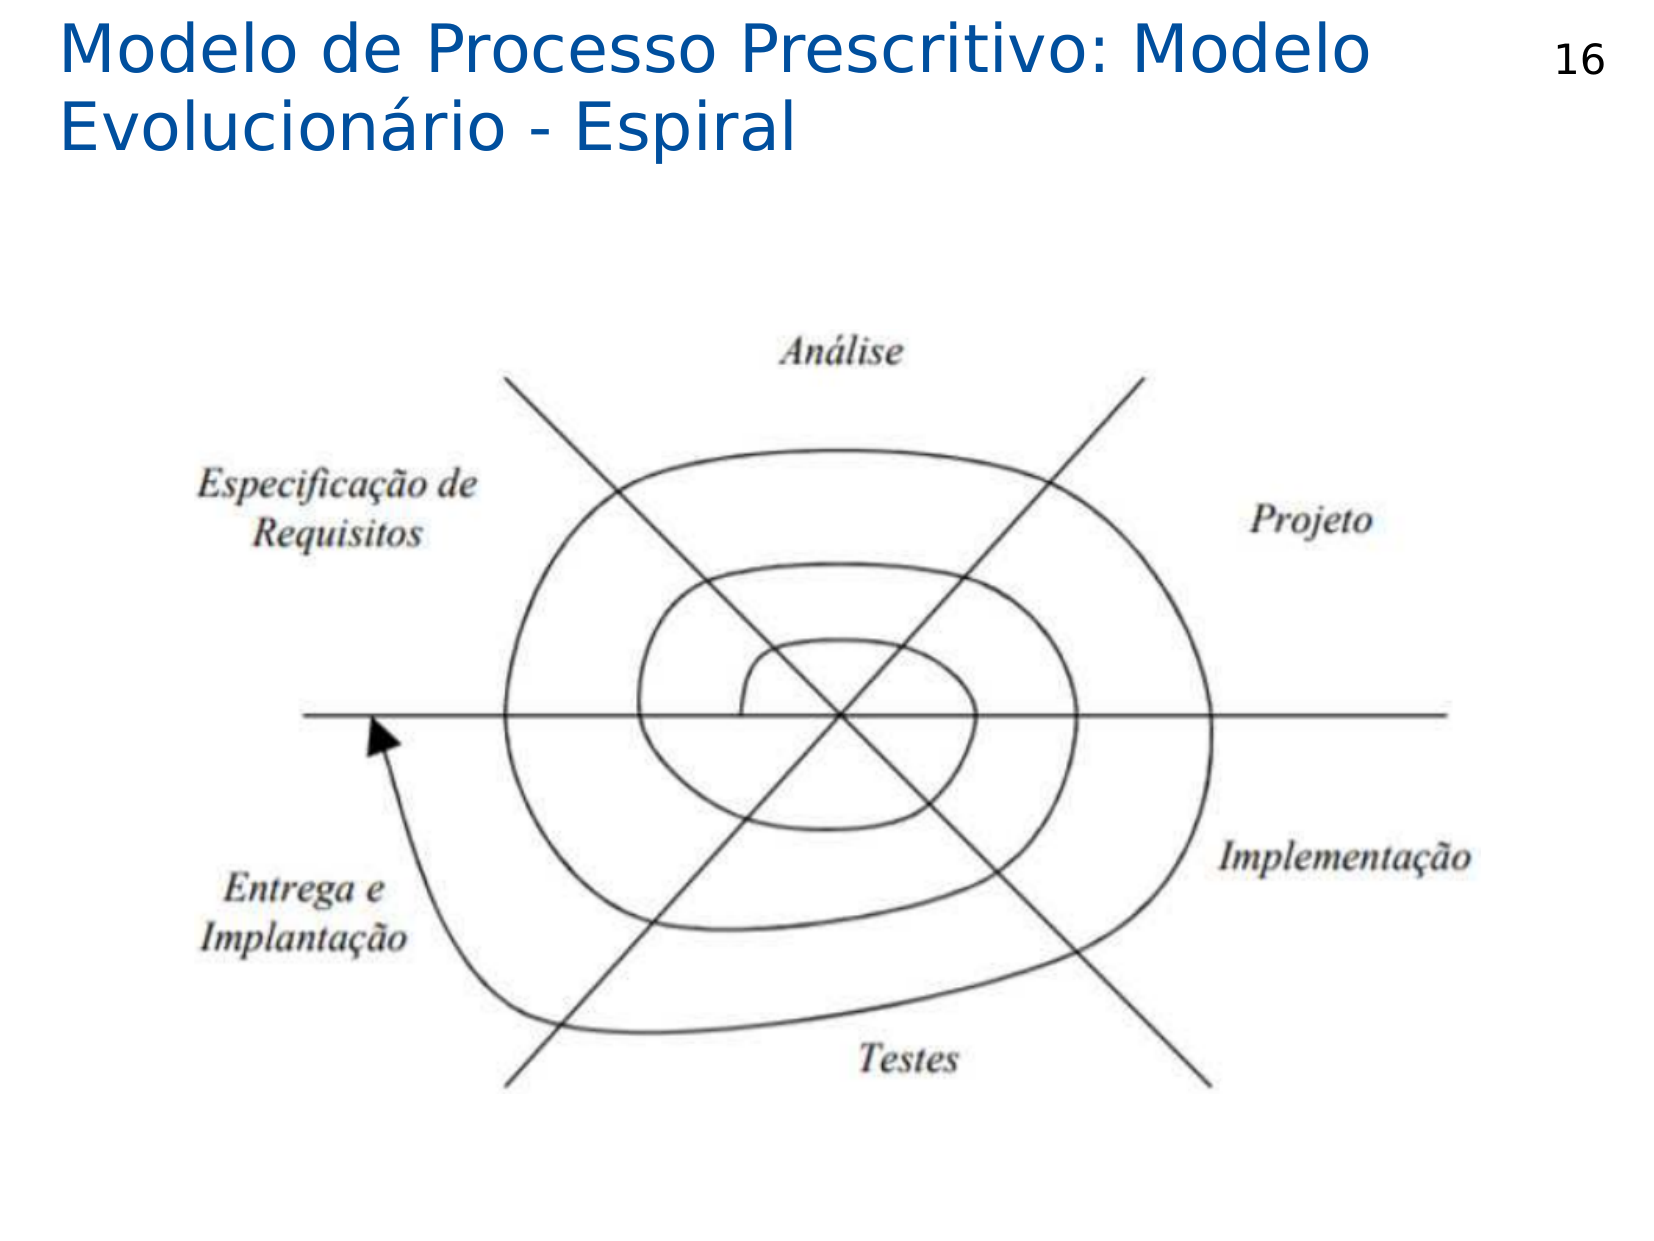

# Modelo de Processo Prescritivo: Modelo Evolucionário - Espiral
16